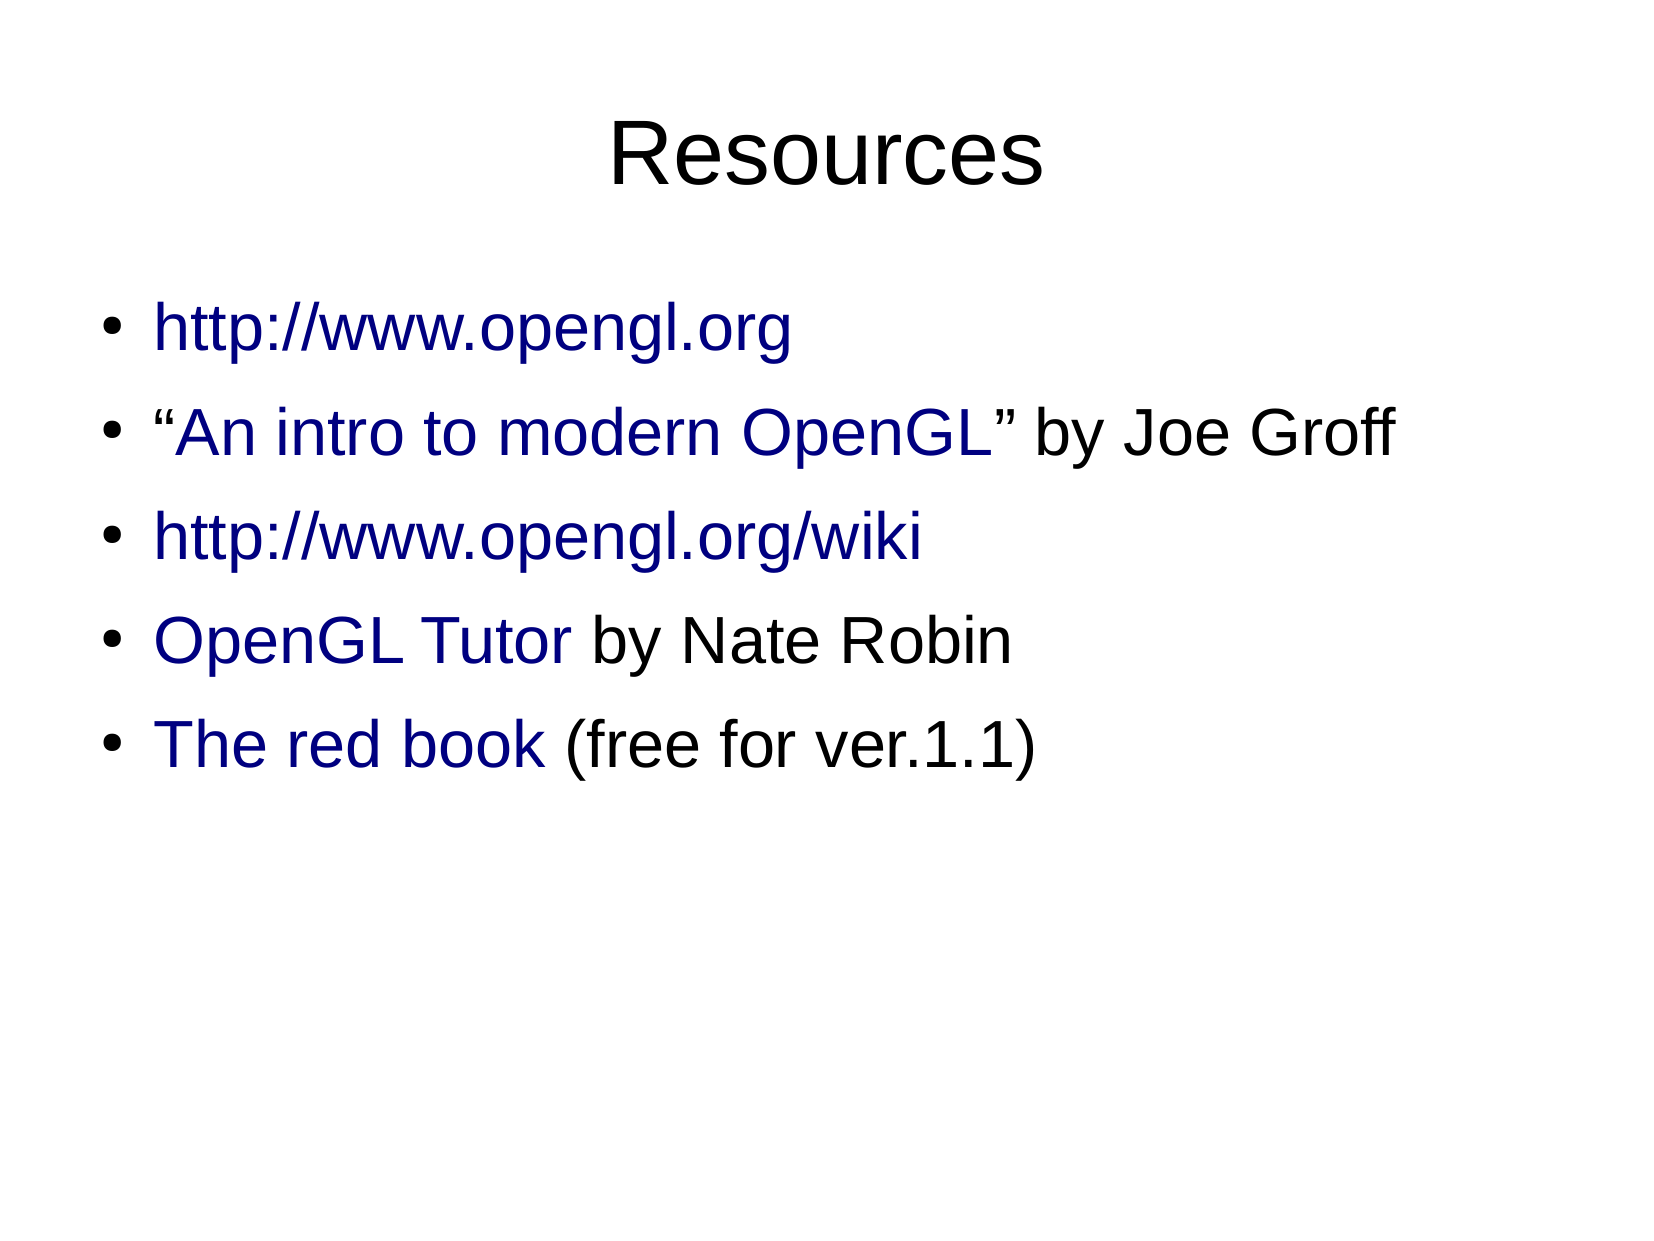

# Resources
http://www.opengl.org
“An intro to modern OpenGL” by Joe Groff
http://www.opengl.org/wiki
OpenGL Tutor by Nate Robin
The red book (free for ver.1.1)